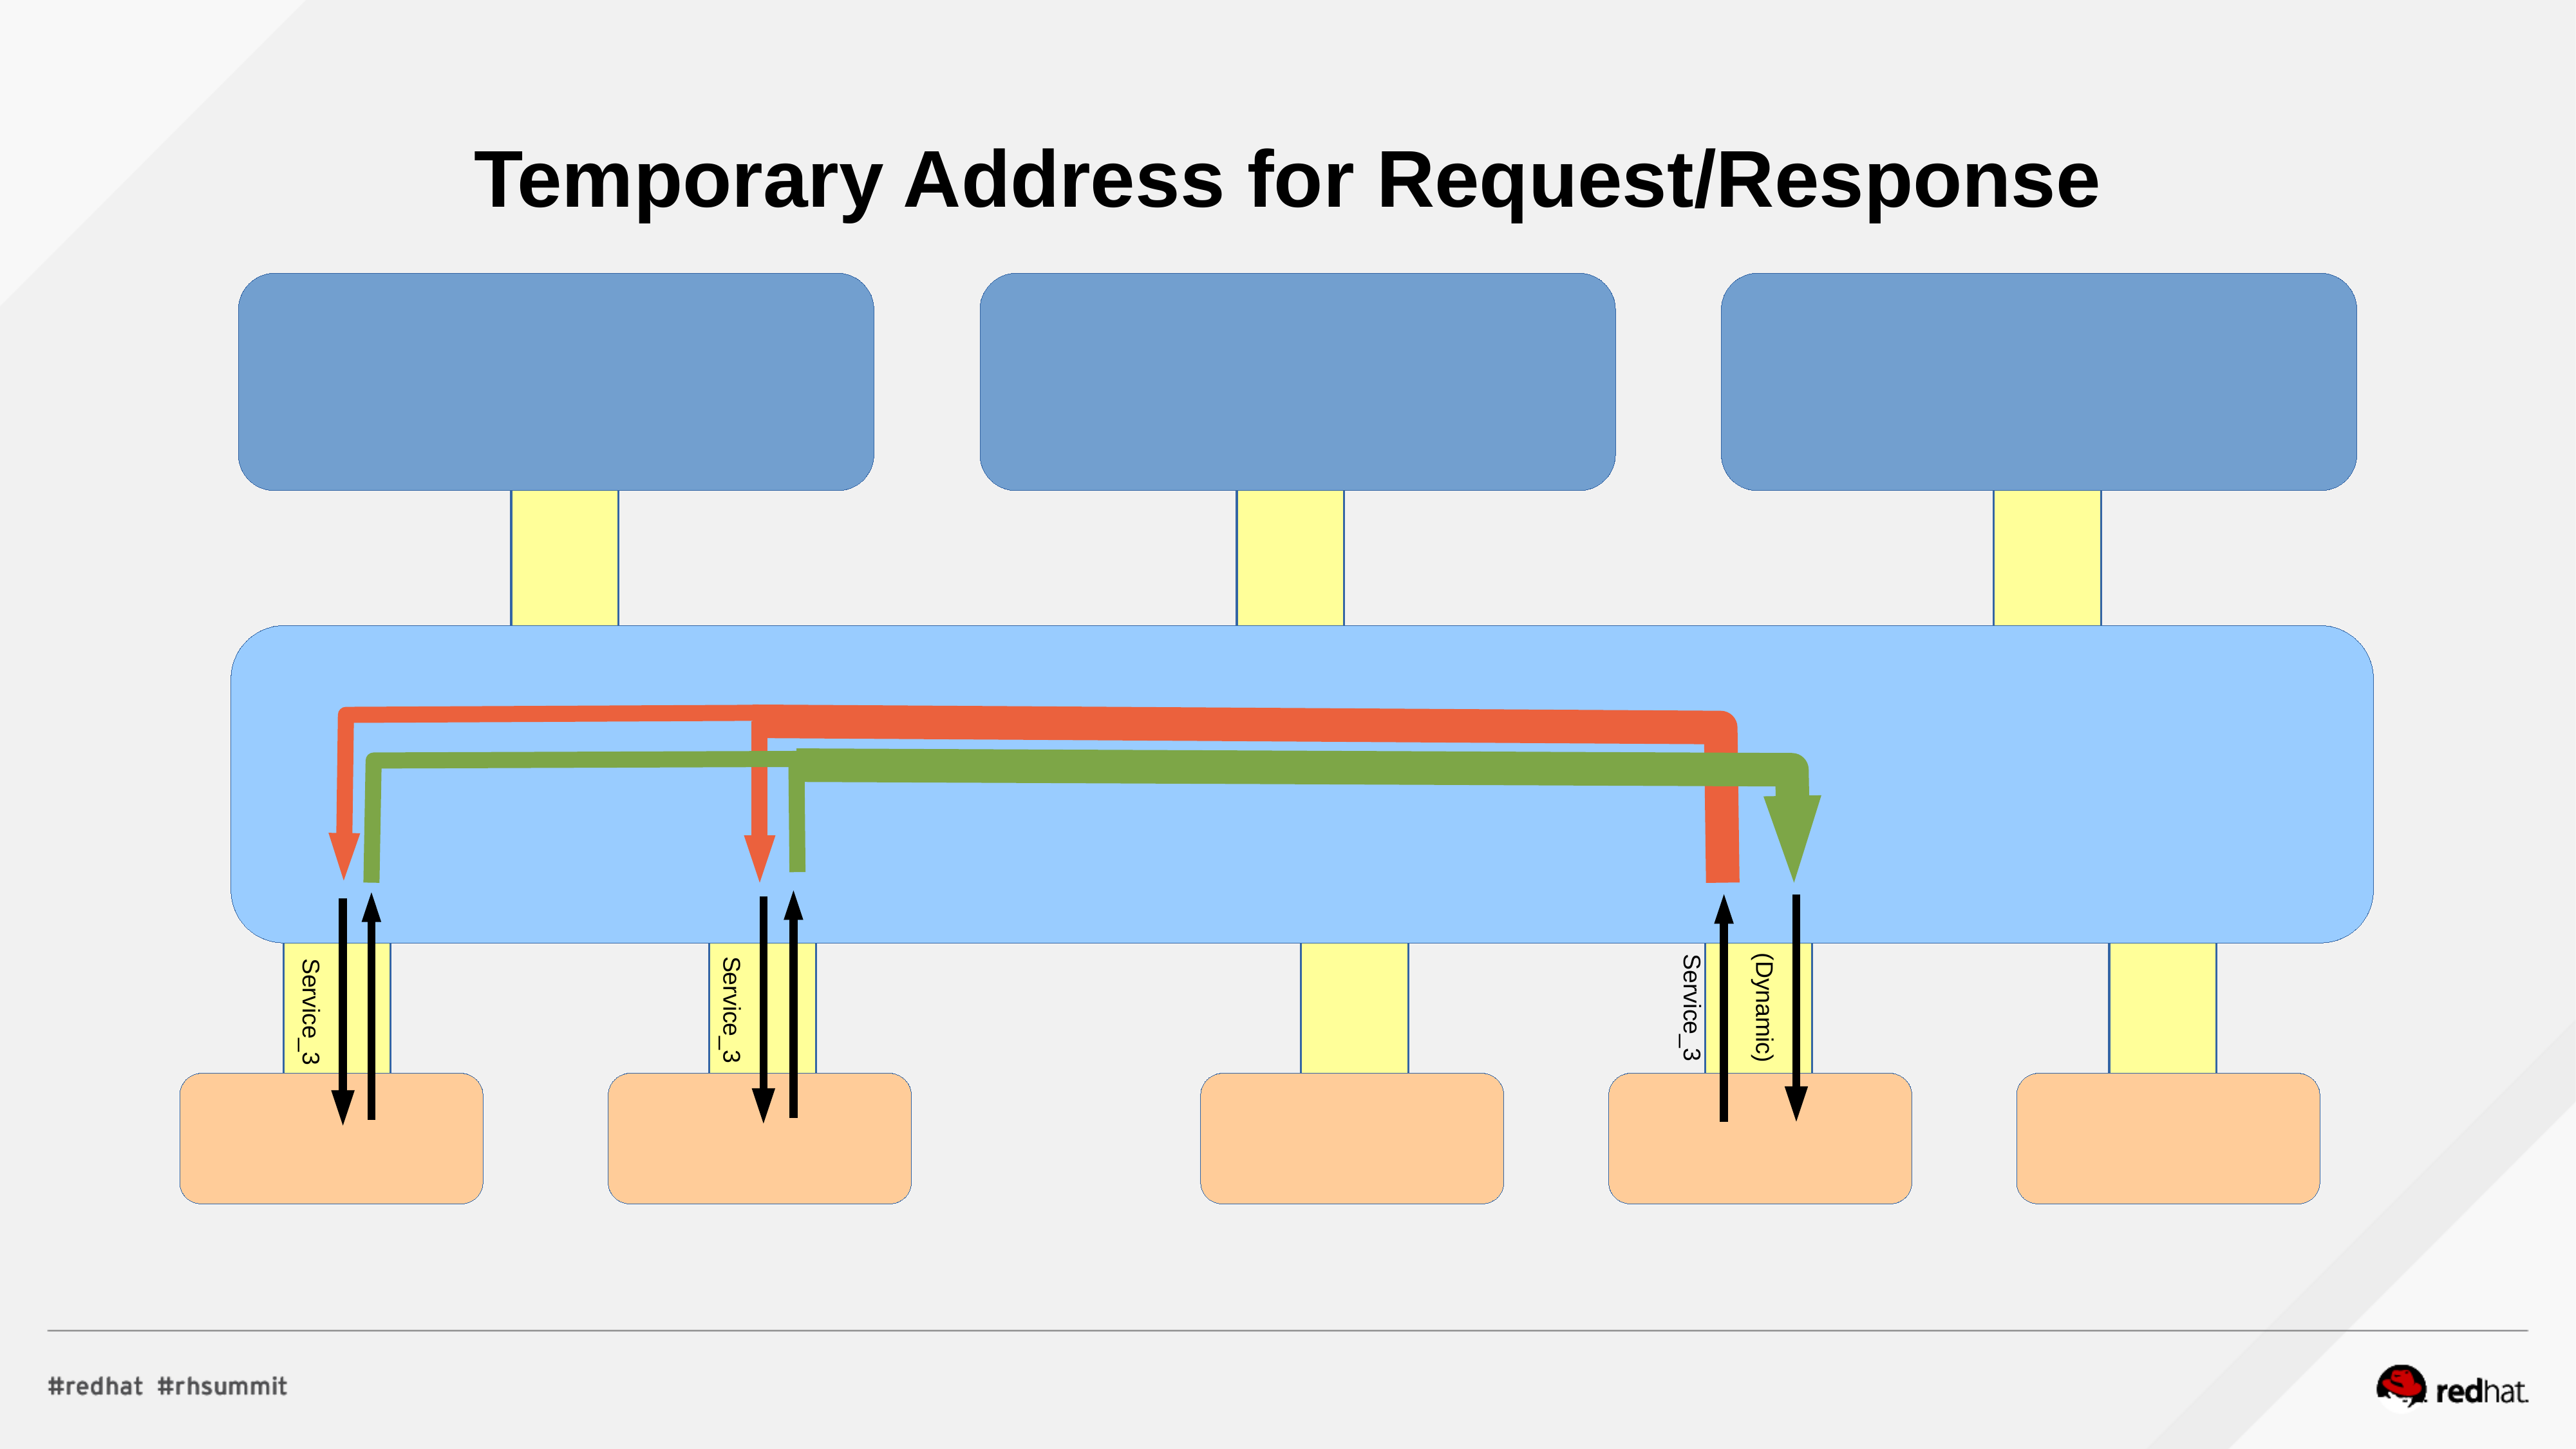

# Temporary Address for Request/Response
Service_3
(Dynamic)
Service_3
Service_3
Client